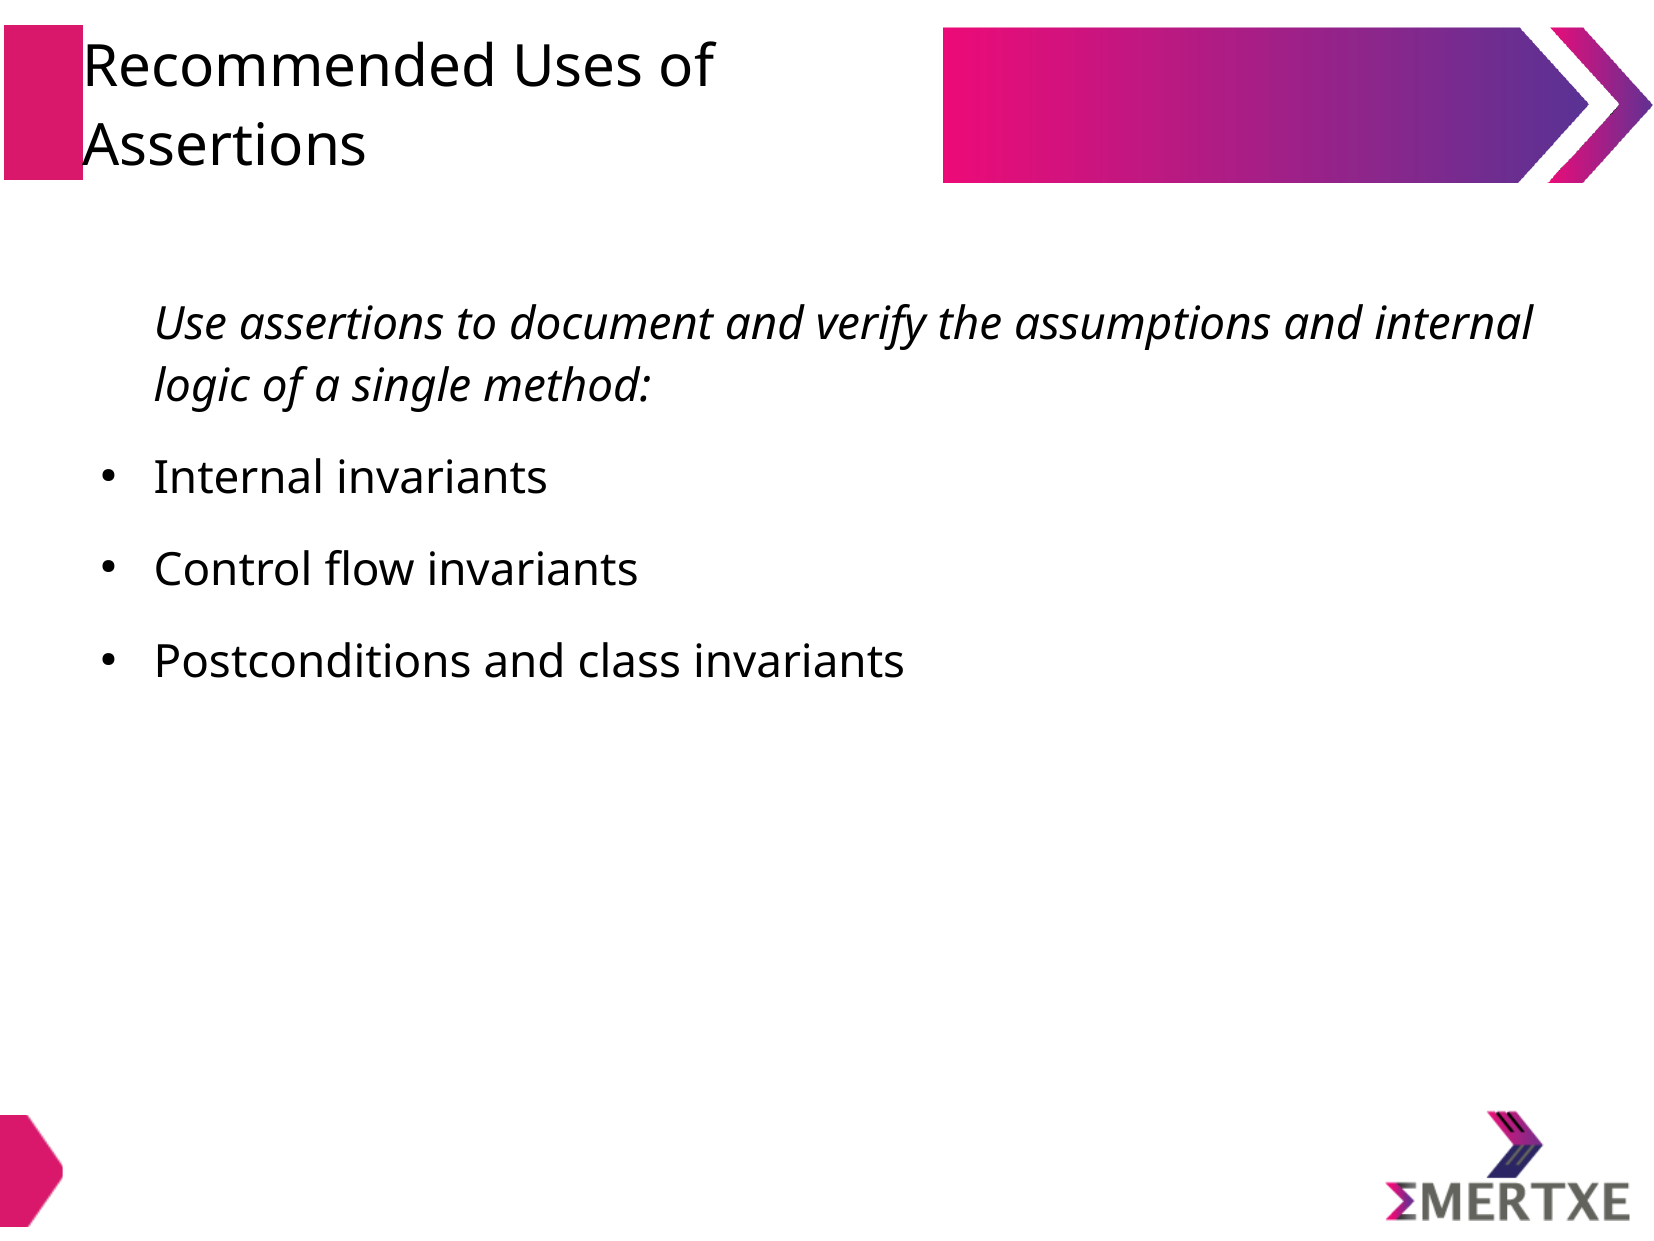

# Recommended Uses of Assertions
Use assertions to document and verify the assumptions and internal logic of a single method:
Internal invariants
Control flow invariants
Postconditions and class invariants